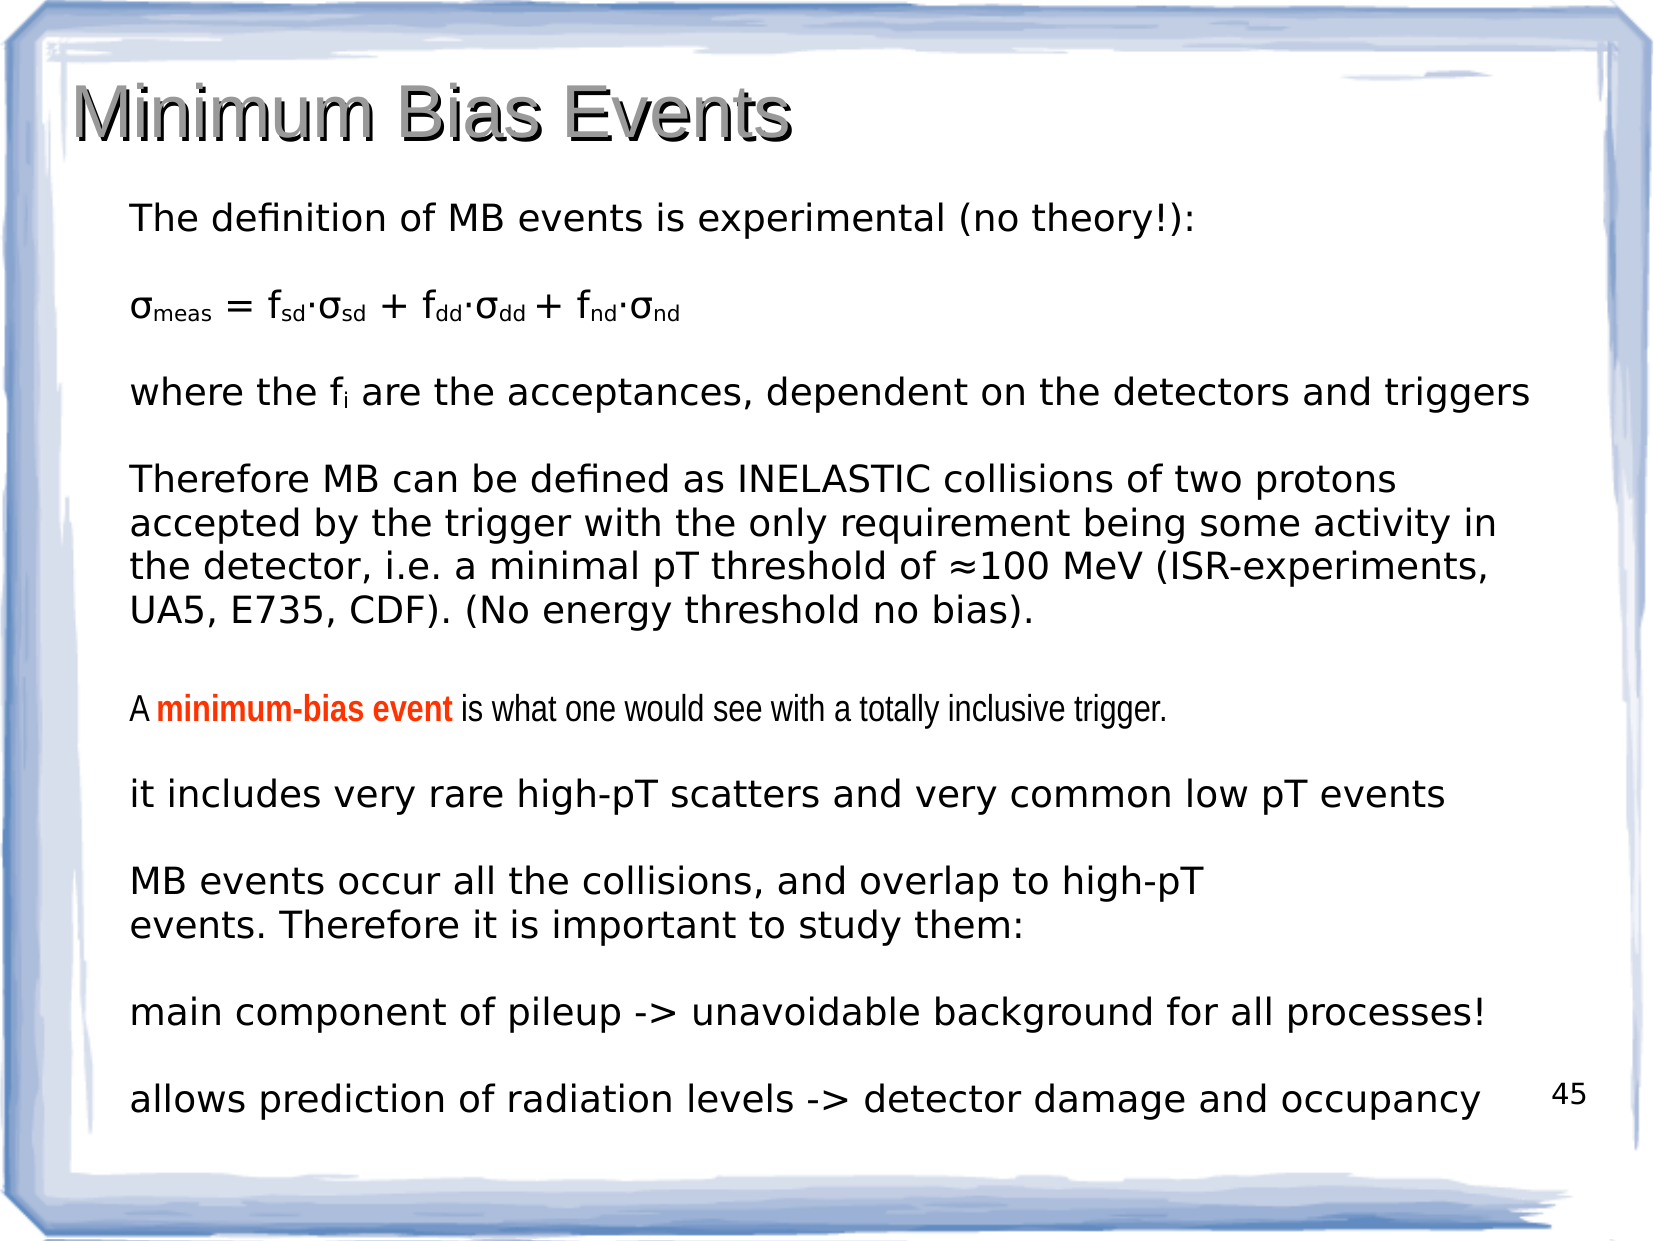

# Minimum Bias Events
The definition of MB events is experimental (no theory!):
σmeas = fsd·σsd + fdd·σdd + fnd·σnd
where the fi are the acceptances, dependent on the detectors and triggers
Therefore MB can be defined as INELASTIC collisions of two protons
accepted by the trigger with the only requirement being some activity in
the detector, i.e. a minimal pT threshold of ≈100 MeV (ISR-experiments,
UA5, E735, CDF). (No energy threshold no bias).
A minimum-bias event is what one would see with a totally inclusive trigger.
it includes very rare high-pT scatters and very common low pT events
MB events occur all the collisions, and overlap to high-pT
events. Therefore it is important to study them:
main component of pileup -> unavoidable background for all processes!
allows prediction of radiation levels -> detector damage and occupancy
45